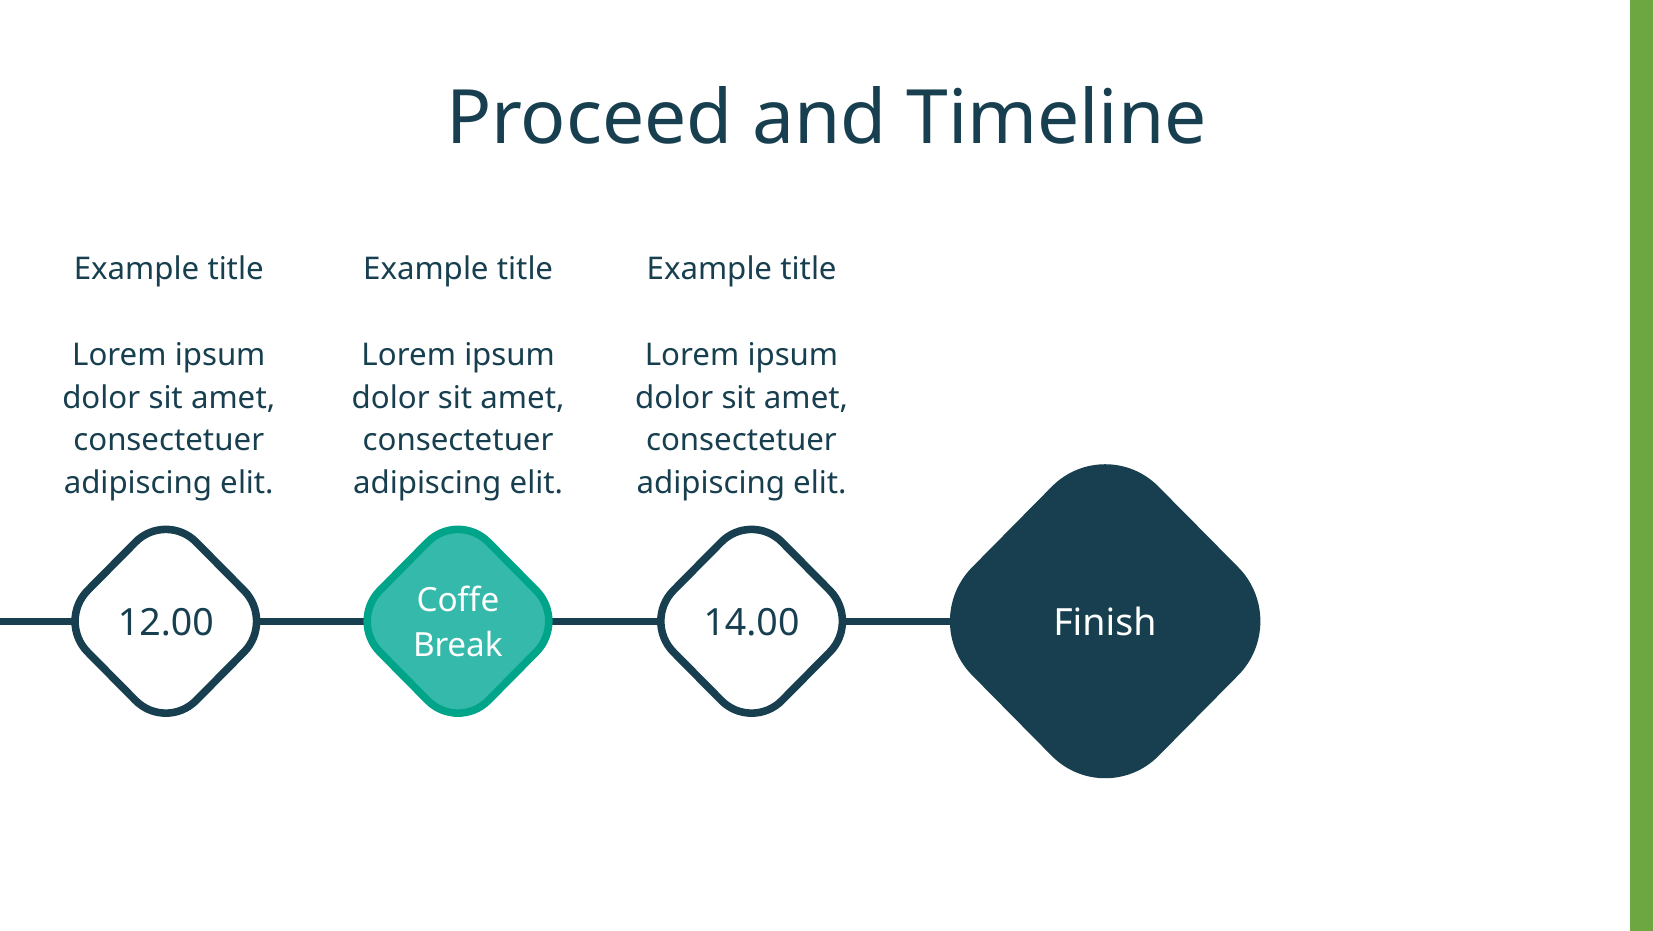

# Proceed and Timeline
Example title
Lorem ipsum dolor sit amet, consectetuer adipiscing elit.
Example title
Lorem ipsum dolor sit amet, consectetuer adipiscing elit.
Example title
Lorem ipsum dolor sit amet, consectetuer adipiscing elit.
Finish
12.00
Coffe
Break
14.00